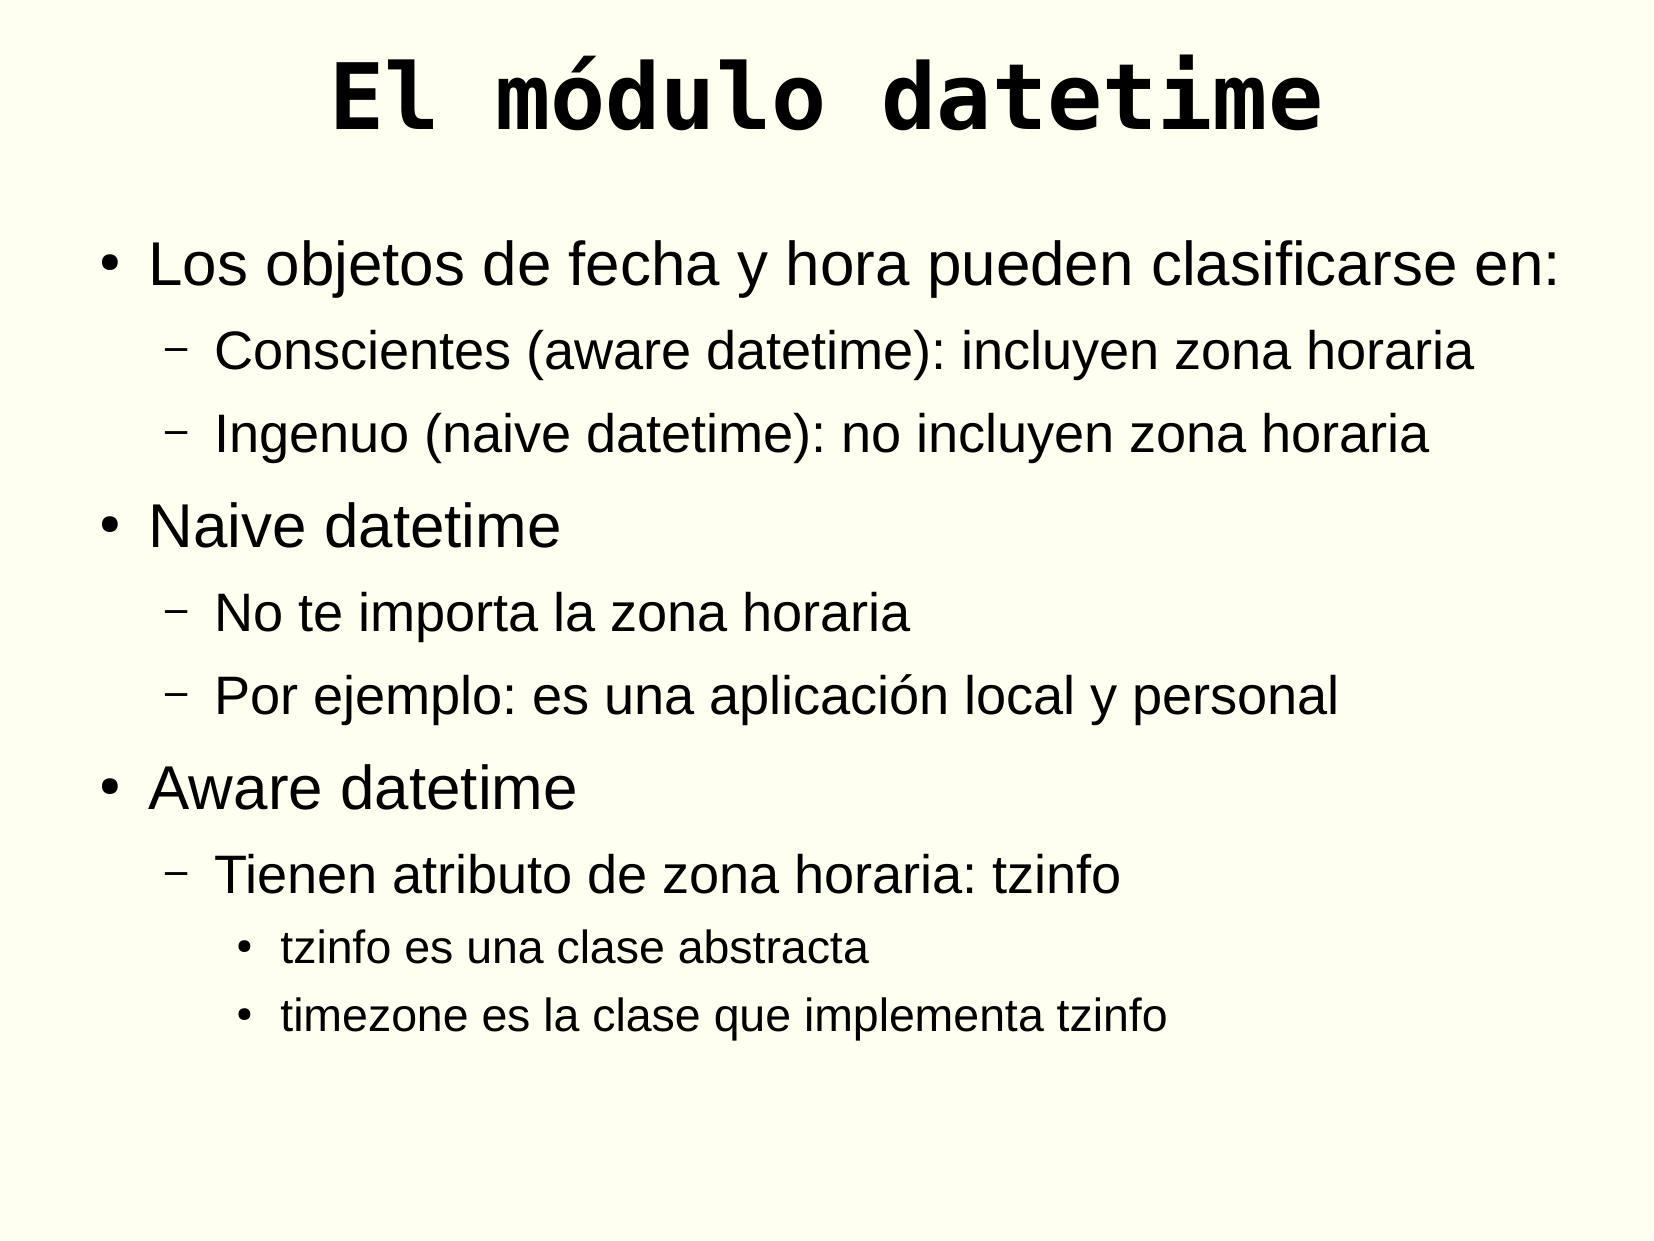

# El módulo datetime
Los objetos de fecha y hora pueden clasificarse en:
Conscientes (aware datetime): incluyen zona horaria
Ingenuo (naive datetime): no incluyen zona horaria
Naive datetime
No te importa la zona horaria
Por ejemplo: es una aplicación local y personal
Aware datetime
Tienen atributo de zona horaria: tzinfo
tzinfo es una clase abstracta
timezone es la clase que implementa tzinfo